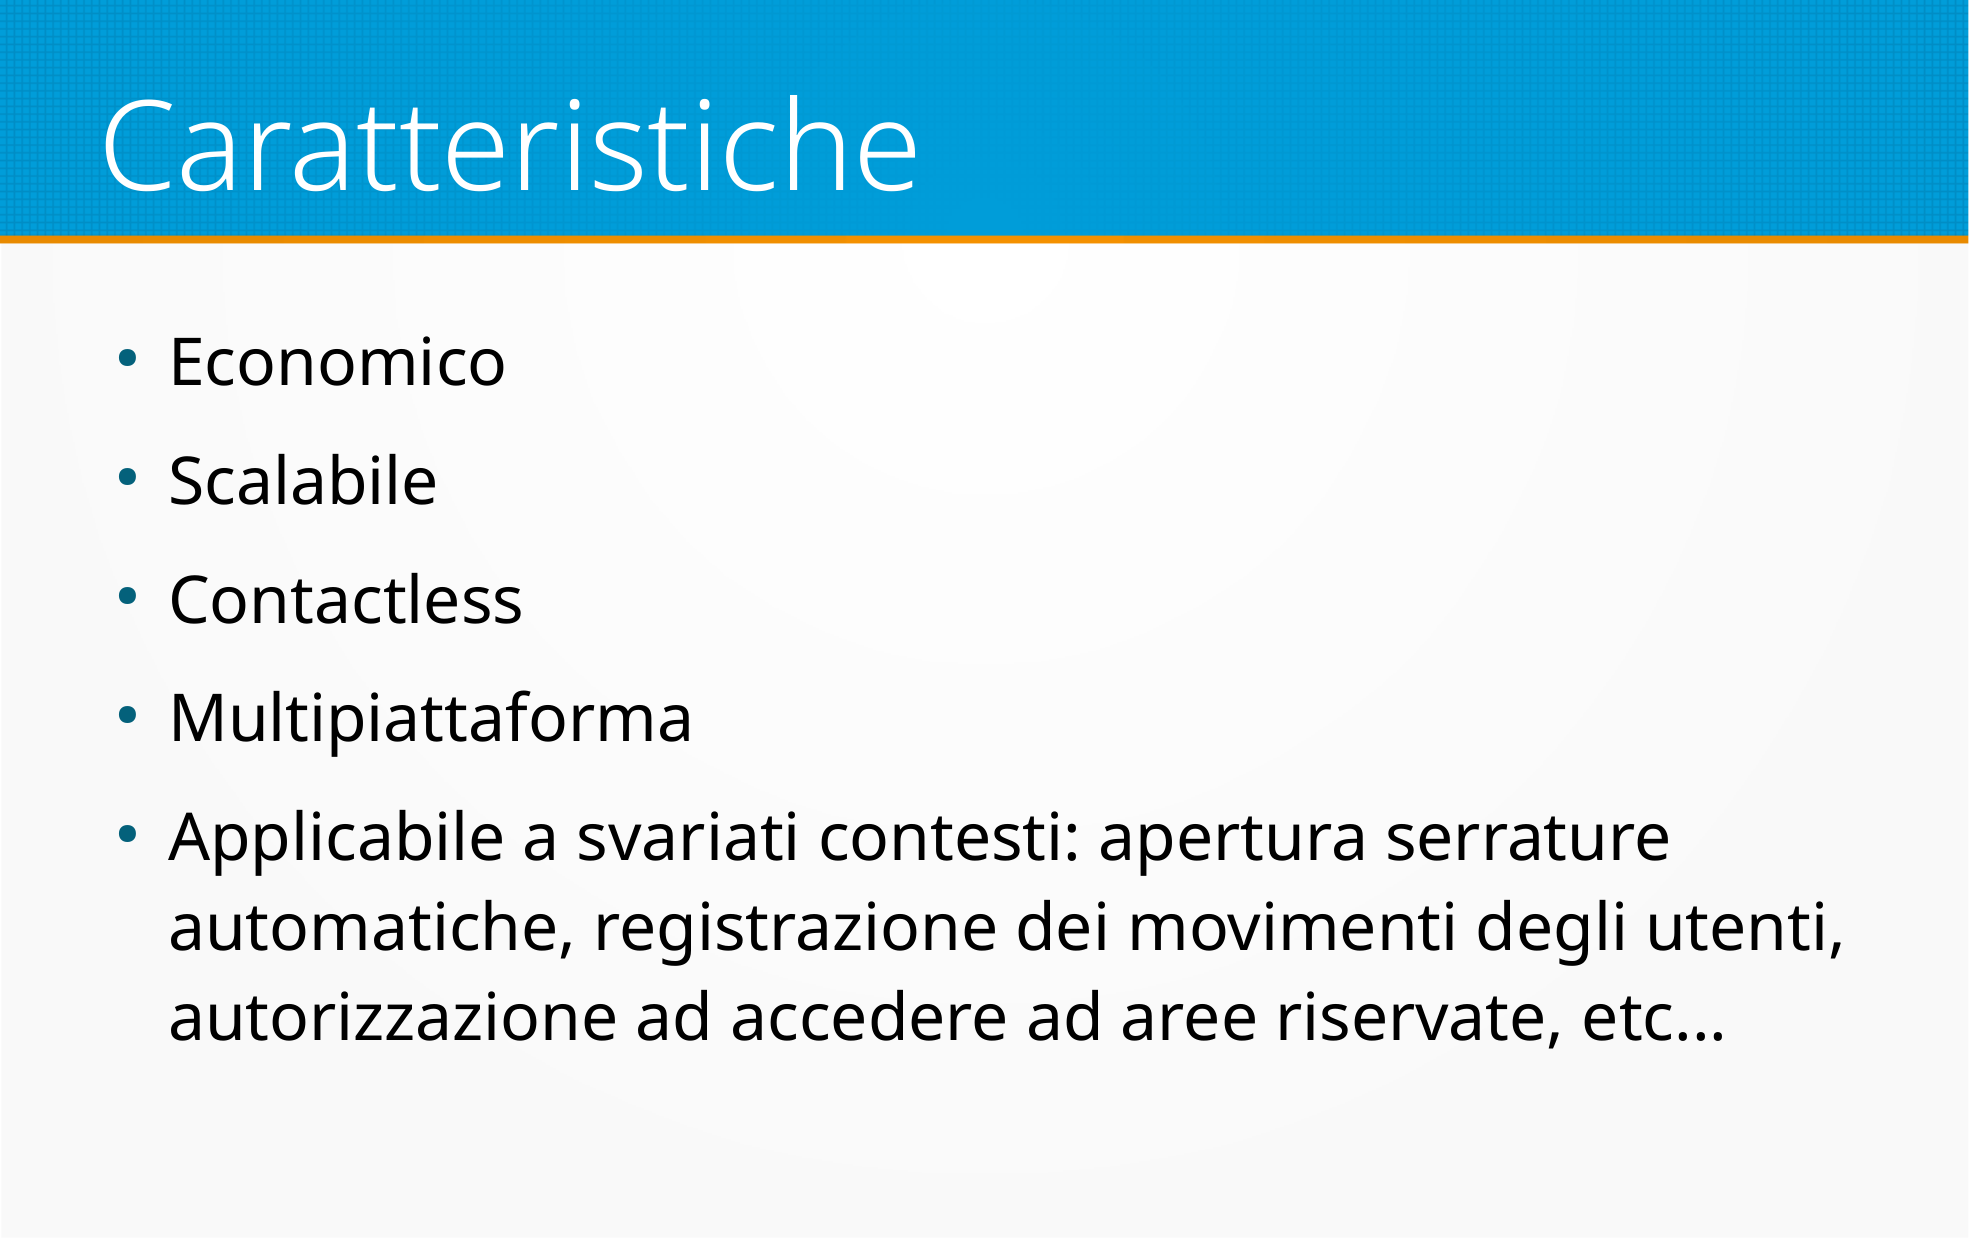

# Caratteristiche
Economico
Scalabile
Contactless
Multipiattaforma
Applicabile a svariati contesti: apertura serrature automatiche, registrazione dei movimenti degli utenti, autorizzazione ad accedere ad aree riservate, etc...